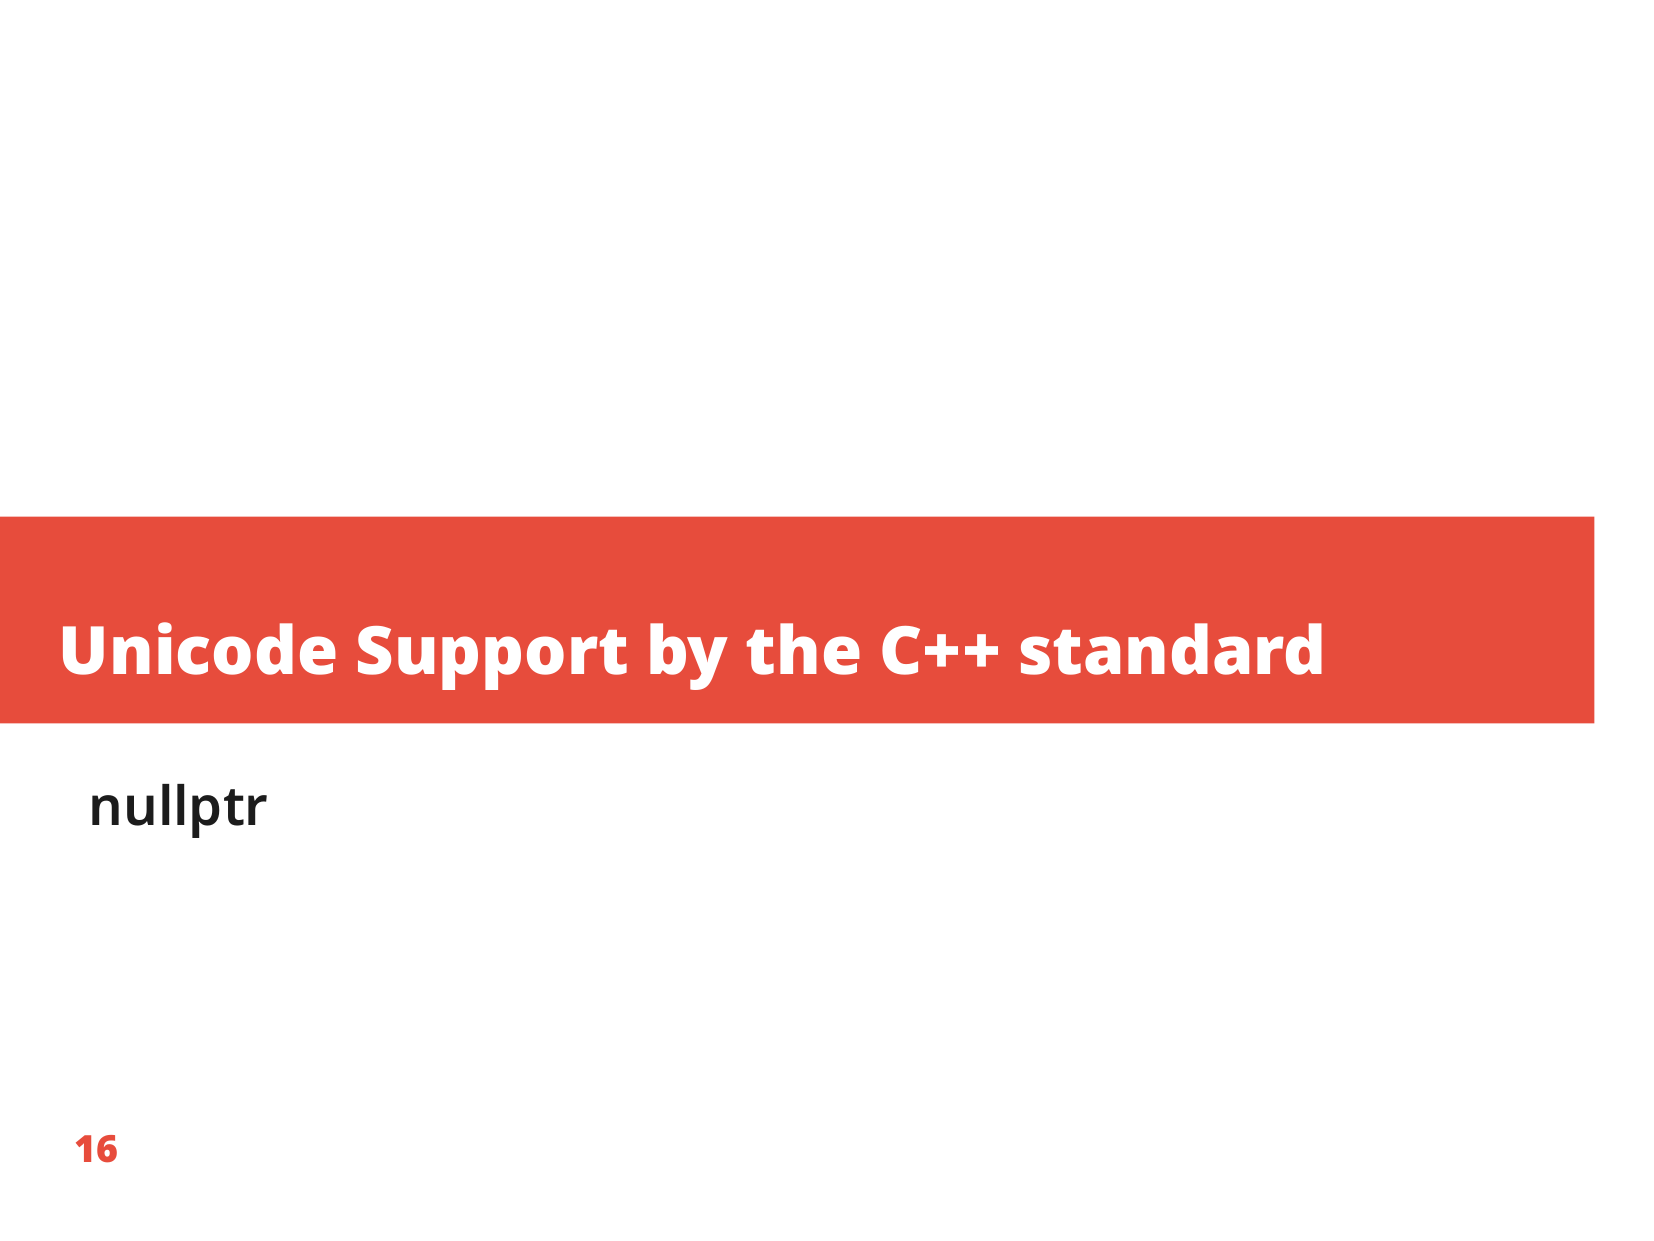

# Unicode Support by the C++ standard
nullptr
16